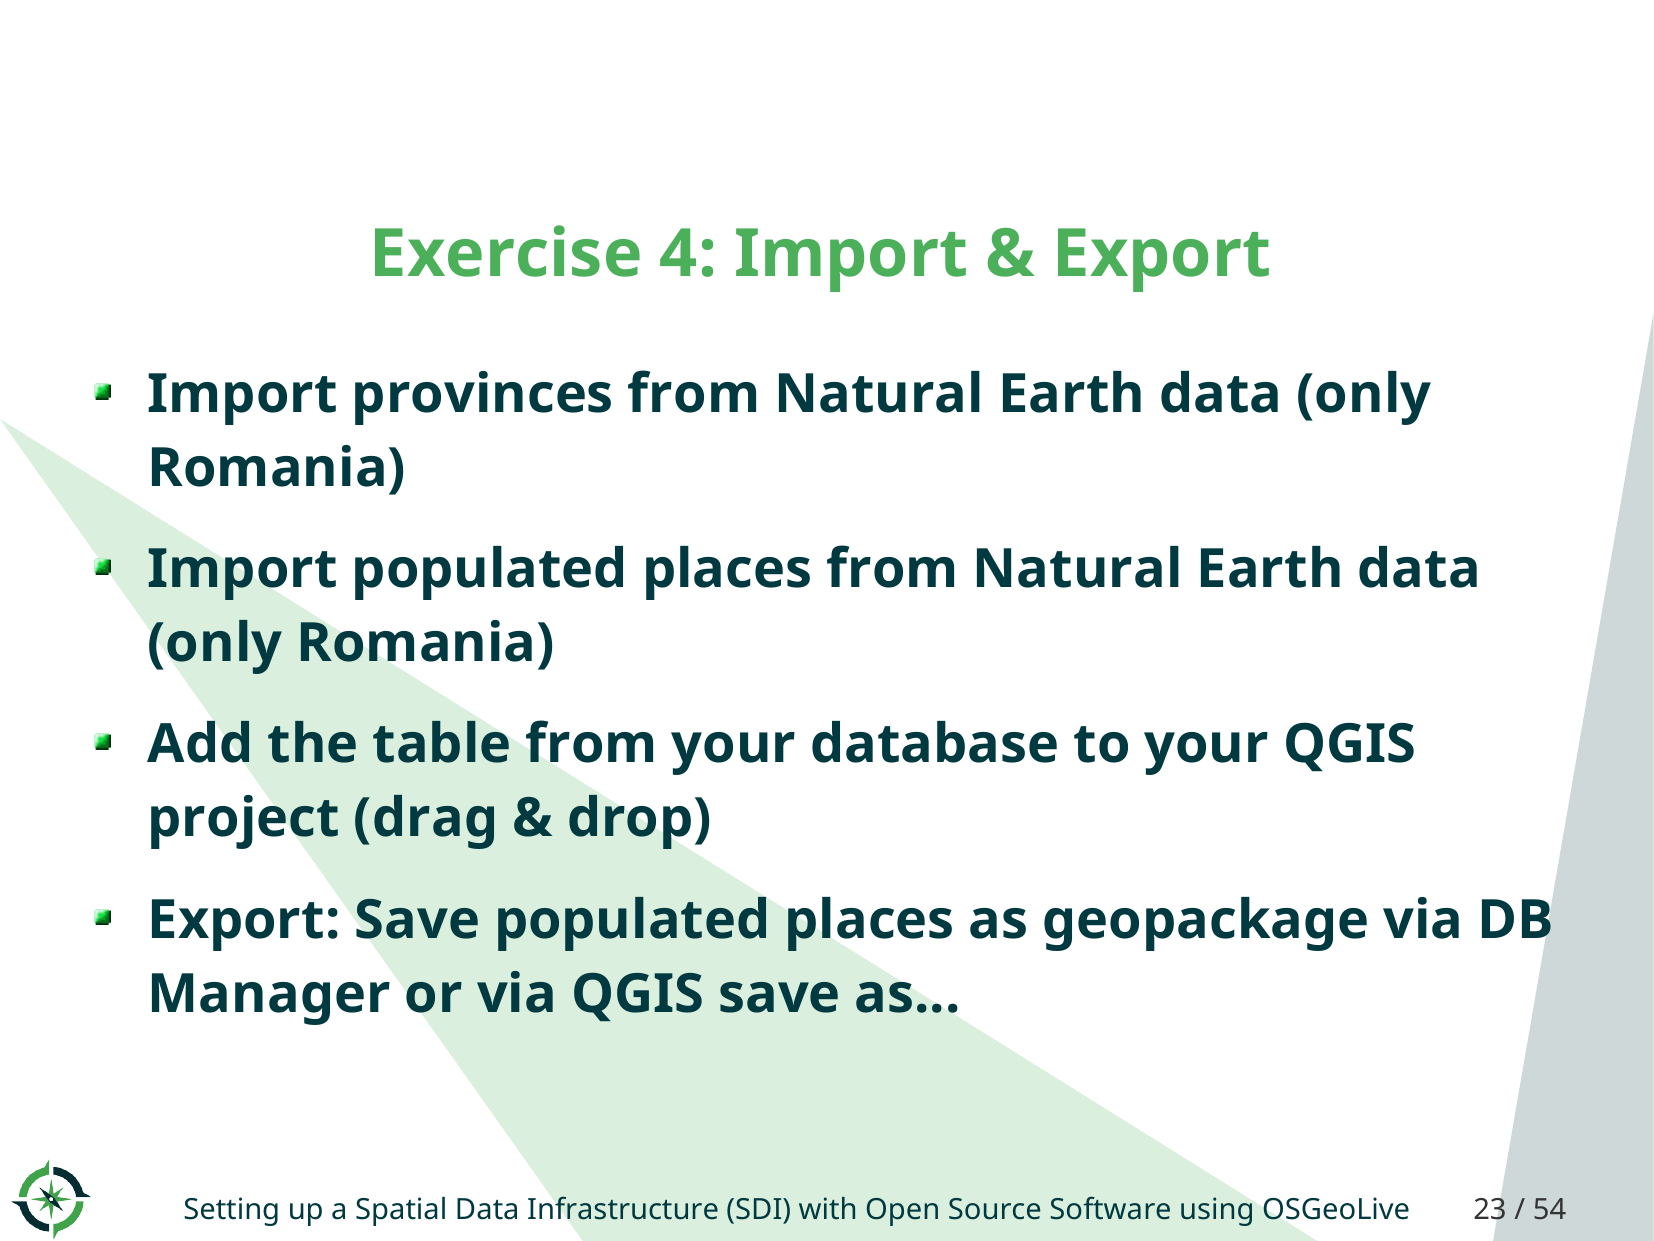

# Exercise 4: Import & Export
Import provinces from Natural Earth data (only Romania)
Import populated places from Natural Earth data (only Romania)
Add the table from your database to your QGIS project (drag & drop)
Export: Save populated places as geopackage via DB Manager or via QGIS save as...